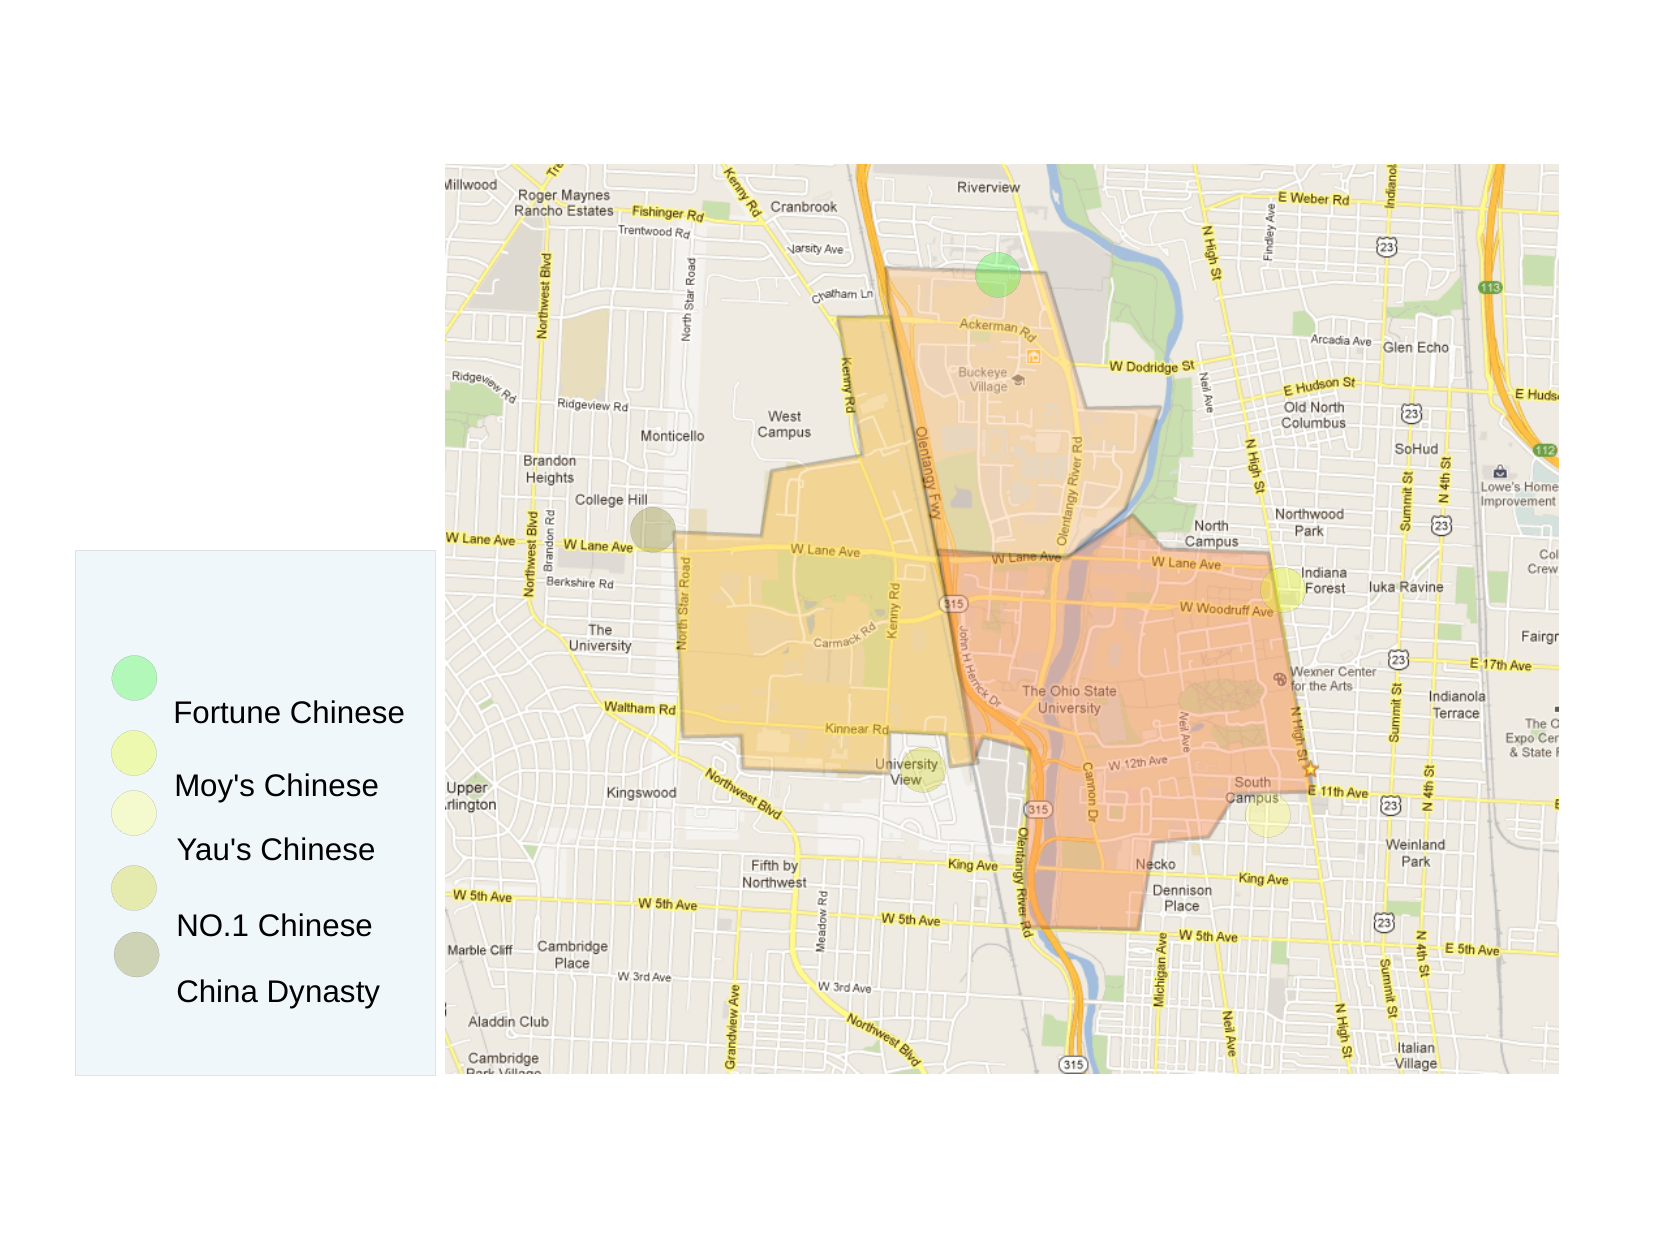

Fortune Chinese
Moy's Chinese
Yau's Chinese
NO.1 Chinese
China Dynasty